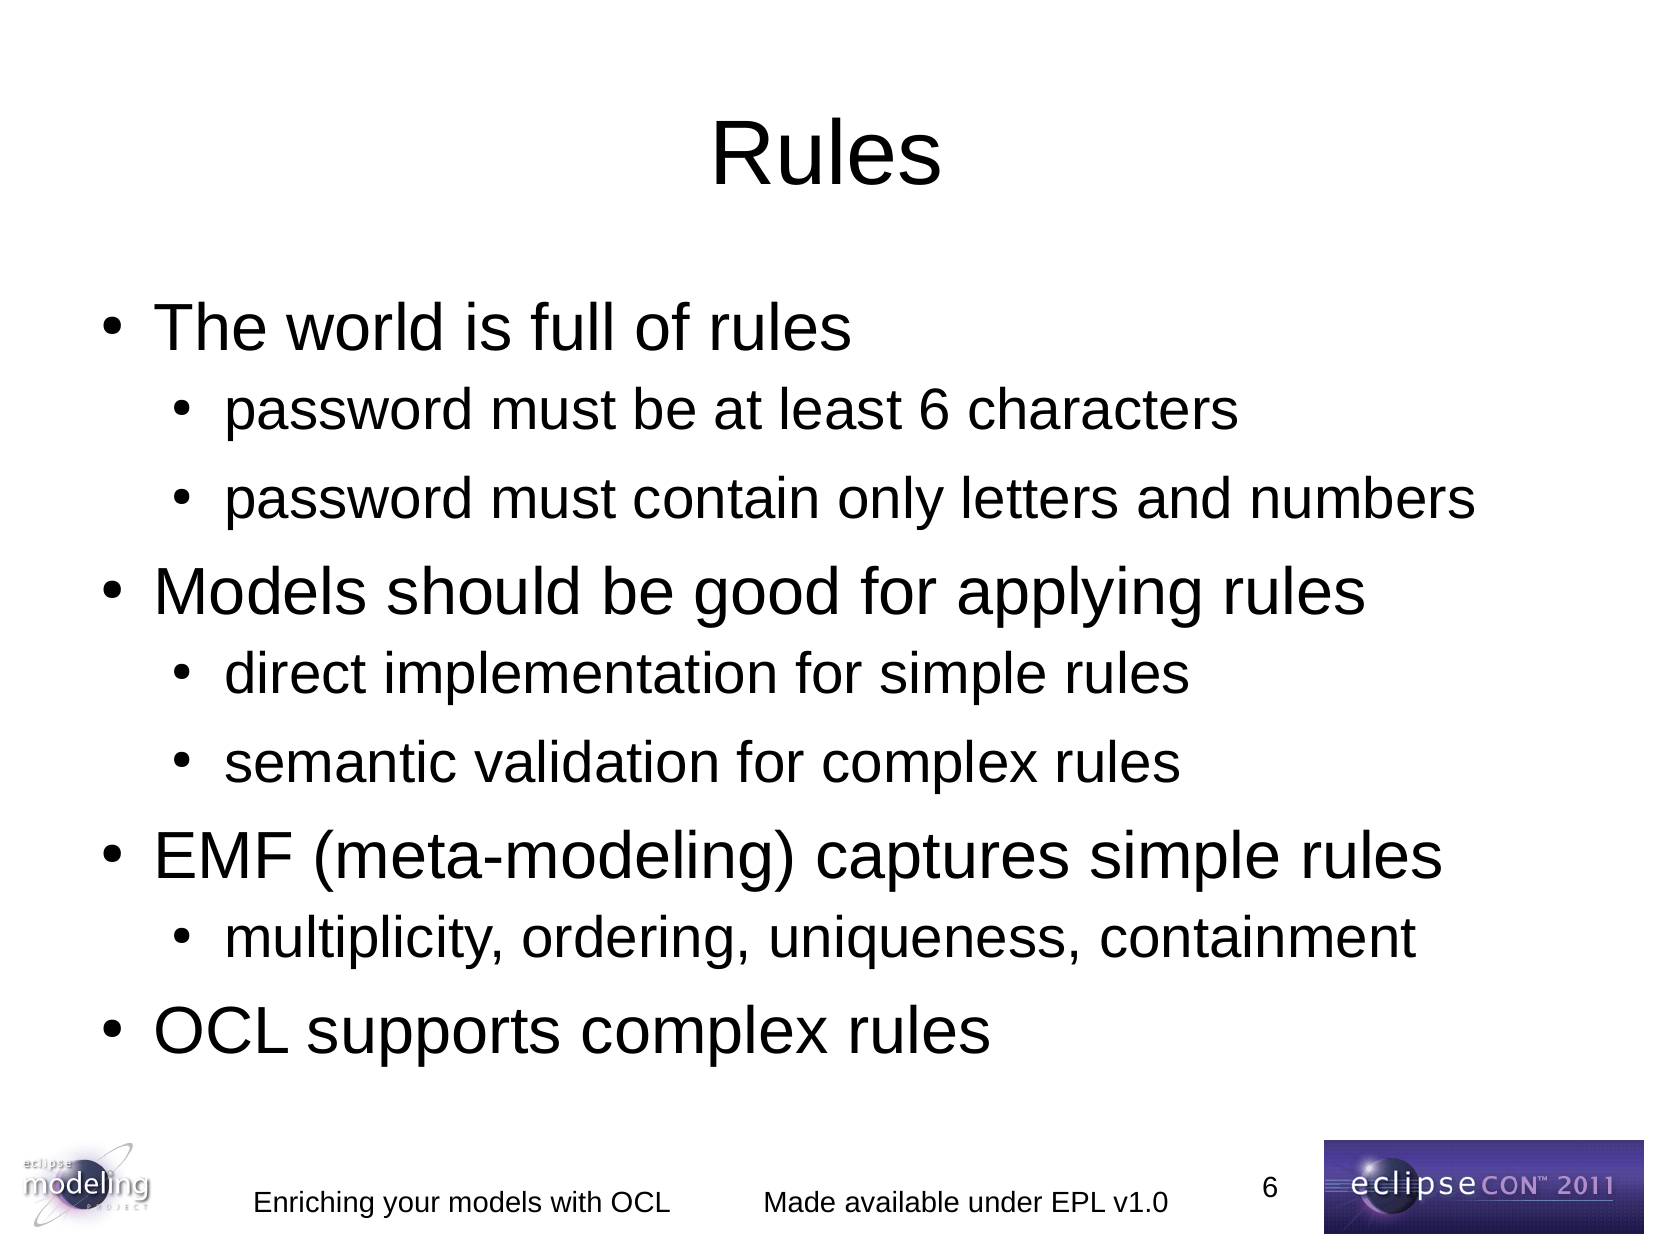

# Rules
The world is full of rules
password must be at least 6 characters
password must contain only letters and numbers
Models should be good for applying rules
direct implementation for simple rules
semantic validation for complex rules
EMF (meta-modeling) captures simple rules
multiplicity, ordering, uniqueness, containment
OCL supports complex rules
6
Enriching your models with OCL